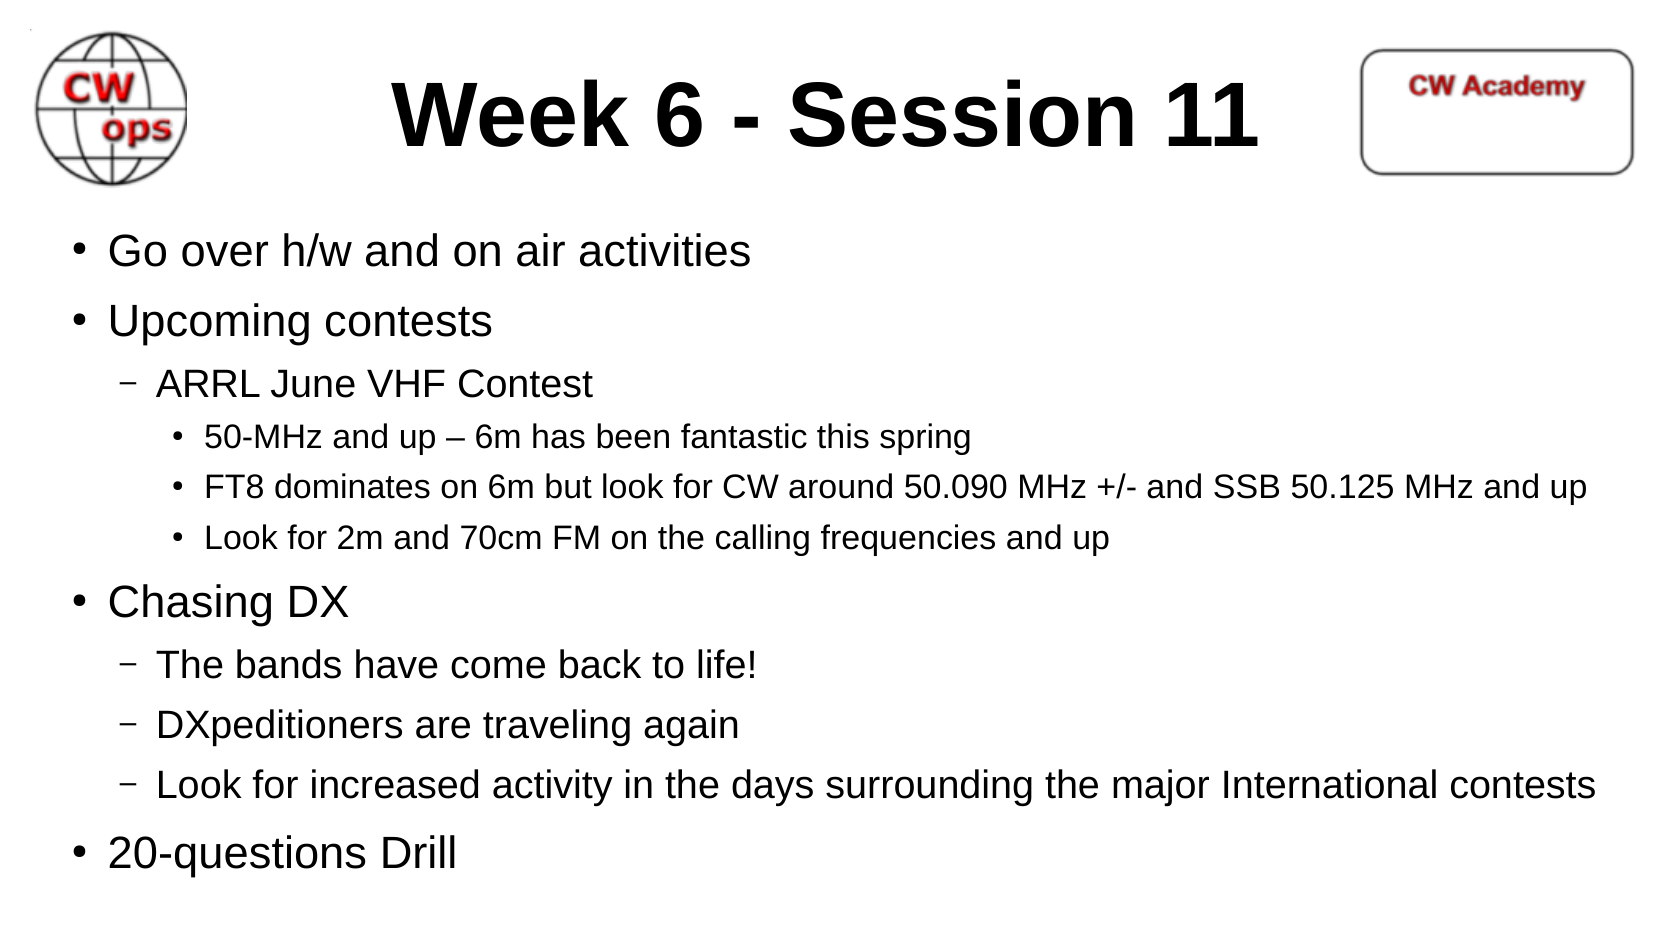

# Week 6 - Session 11
Go over h/w and on air activities
Upcoming contests
ARRL June VHF Contest
50-MHz and up – 6m has been fantastic this spring
FT8 dominates on 6m but look for CW around 50.090 MHz +/- and SSB 50.125 MHz and up
Look for 2m and 70cm FM on the calling frequencies and up
Chasing DX
The bands have come back to life!
DXpeditioners are traveling again
Look for increased activity in the days surrounding the major International contests
20-questions Drill